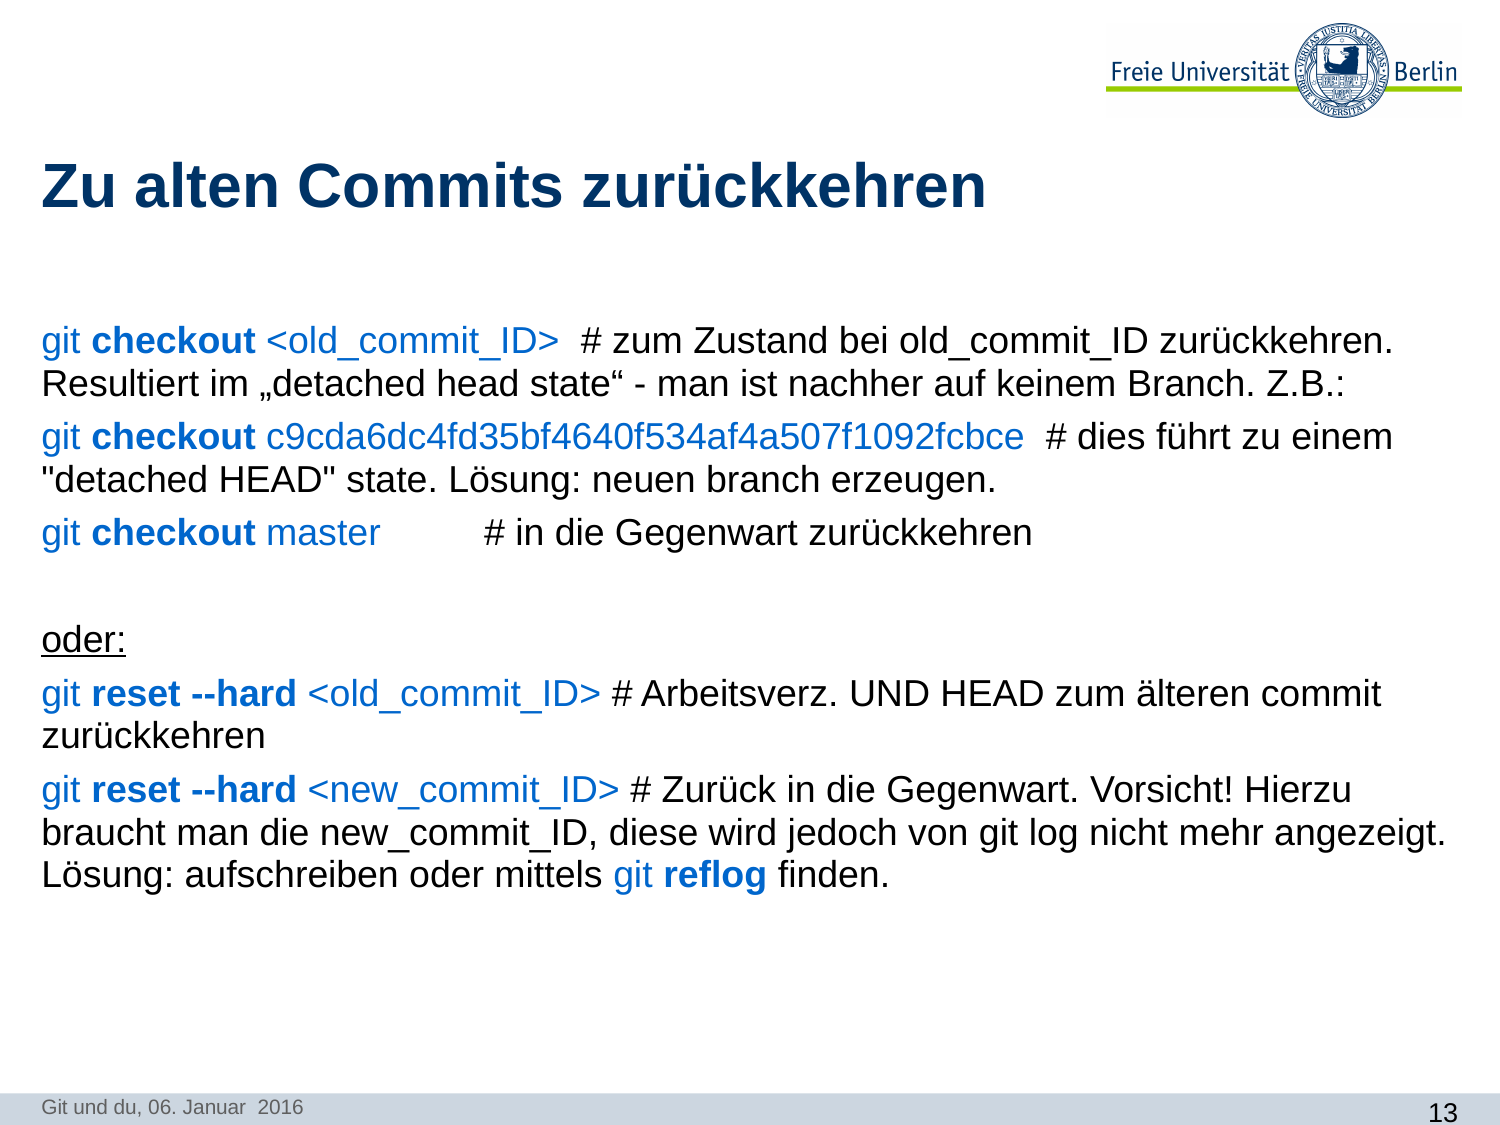

# Zu alten Commits zurückkehren
git checkout <old_commit_ID> # zum Zustand bei old_commit_ID zurückkehren. Resultiert im „detached head state“ - man ist nachher auf keinem Branch. Z.B.:
git checkout c9cda6dc4fd35bf4640f534af4a507f1092fcbce # dies führt zu einem "detached HEAD" state. Lösung: neuen branch erzeugen.
git checkout master		# in die Gegenwart zurückkehren
oder:
git reset --hard <old_commit_ID> # Arbeitsverz. UND HEAD zum älteren commit zurückkehren
git reset --hard <new_commit_ID> # Zurück in die Gegenwart. Vorsicht! Hierzu braucht man die new_commit_ID, diese wird jedoch von git log nicht mehr angezeigt. Lösung: aufschreiben oder mittels git reflog finden.